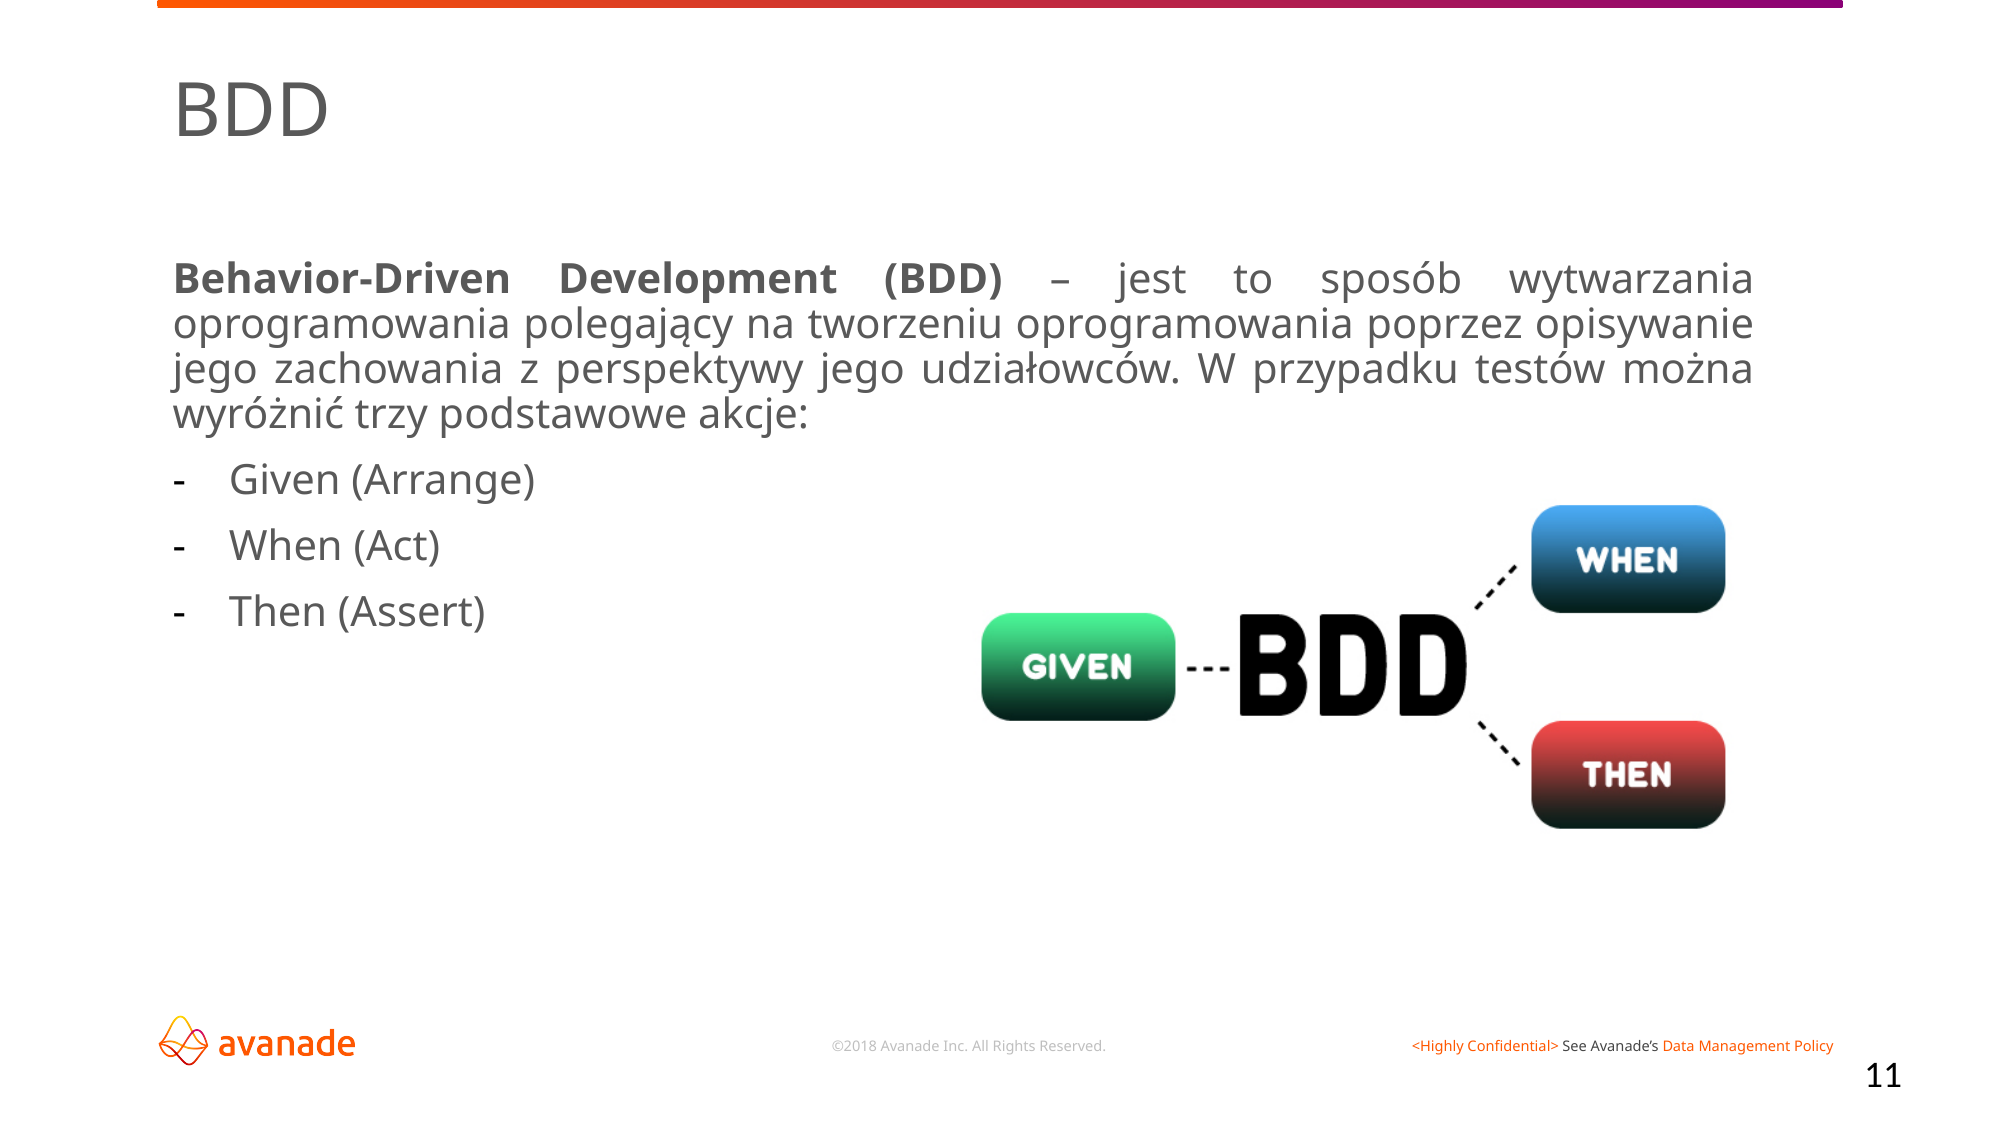

BDD
# Behavior-Driven Development (BDD) – jest to sposób wytwarzania oprogramowania polegający na tworzeniu oprogramowania poprzez opisywanie jego zachowania z perspektywy jego udziałowców. W przypadku testów można wyróżnić trzy podstawowe akcje:
Given (Arrange)
When (Act)
Then (Assert)